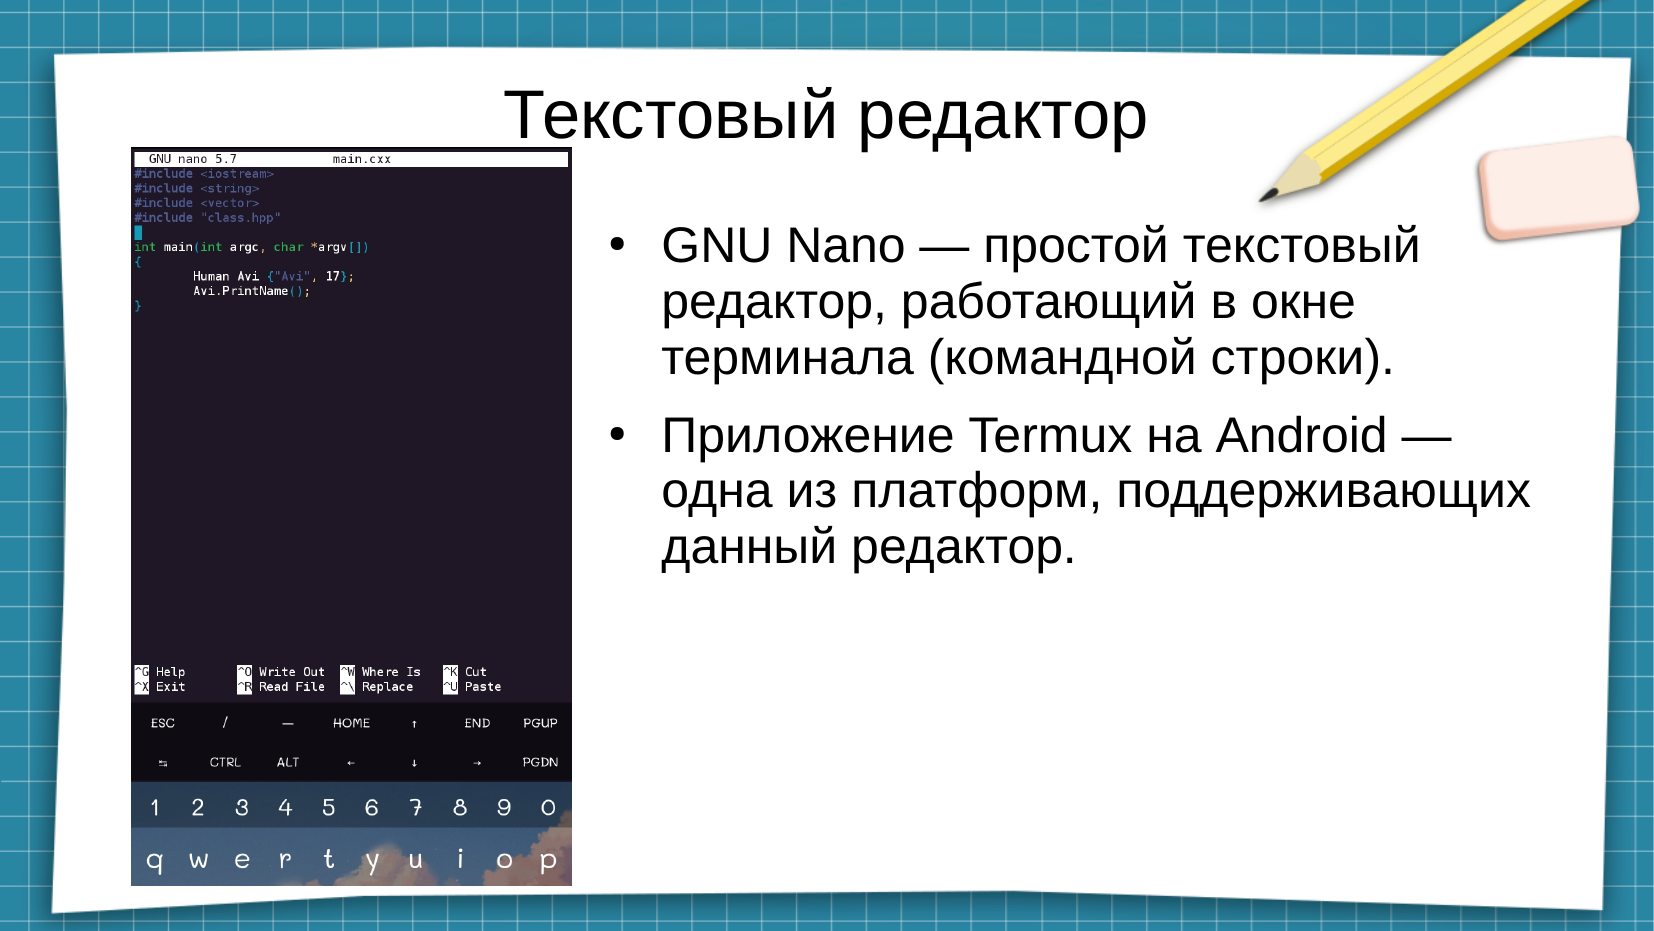

# Текстовый редактор
GNU Nano — простой текстовый редактор, работающий в окне терминала (командной строки).
Приложение Termux на Android — одна из платформ, поддерживающих данный редактор.